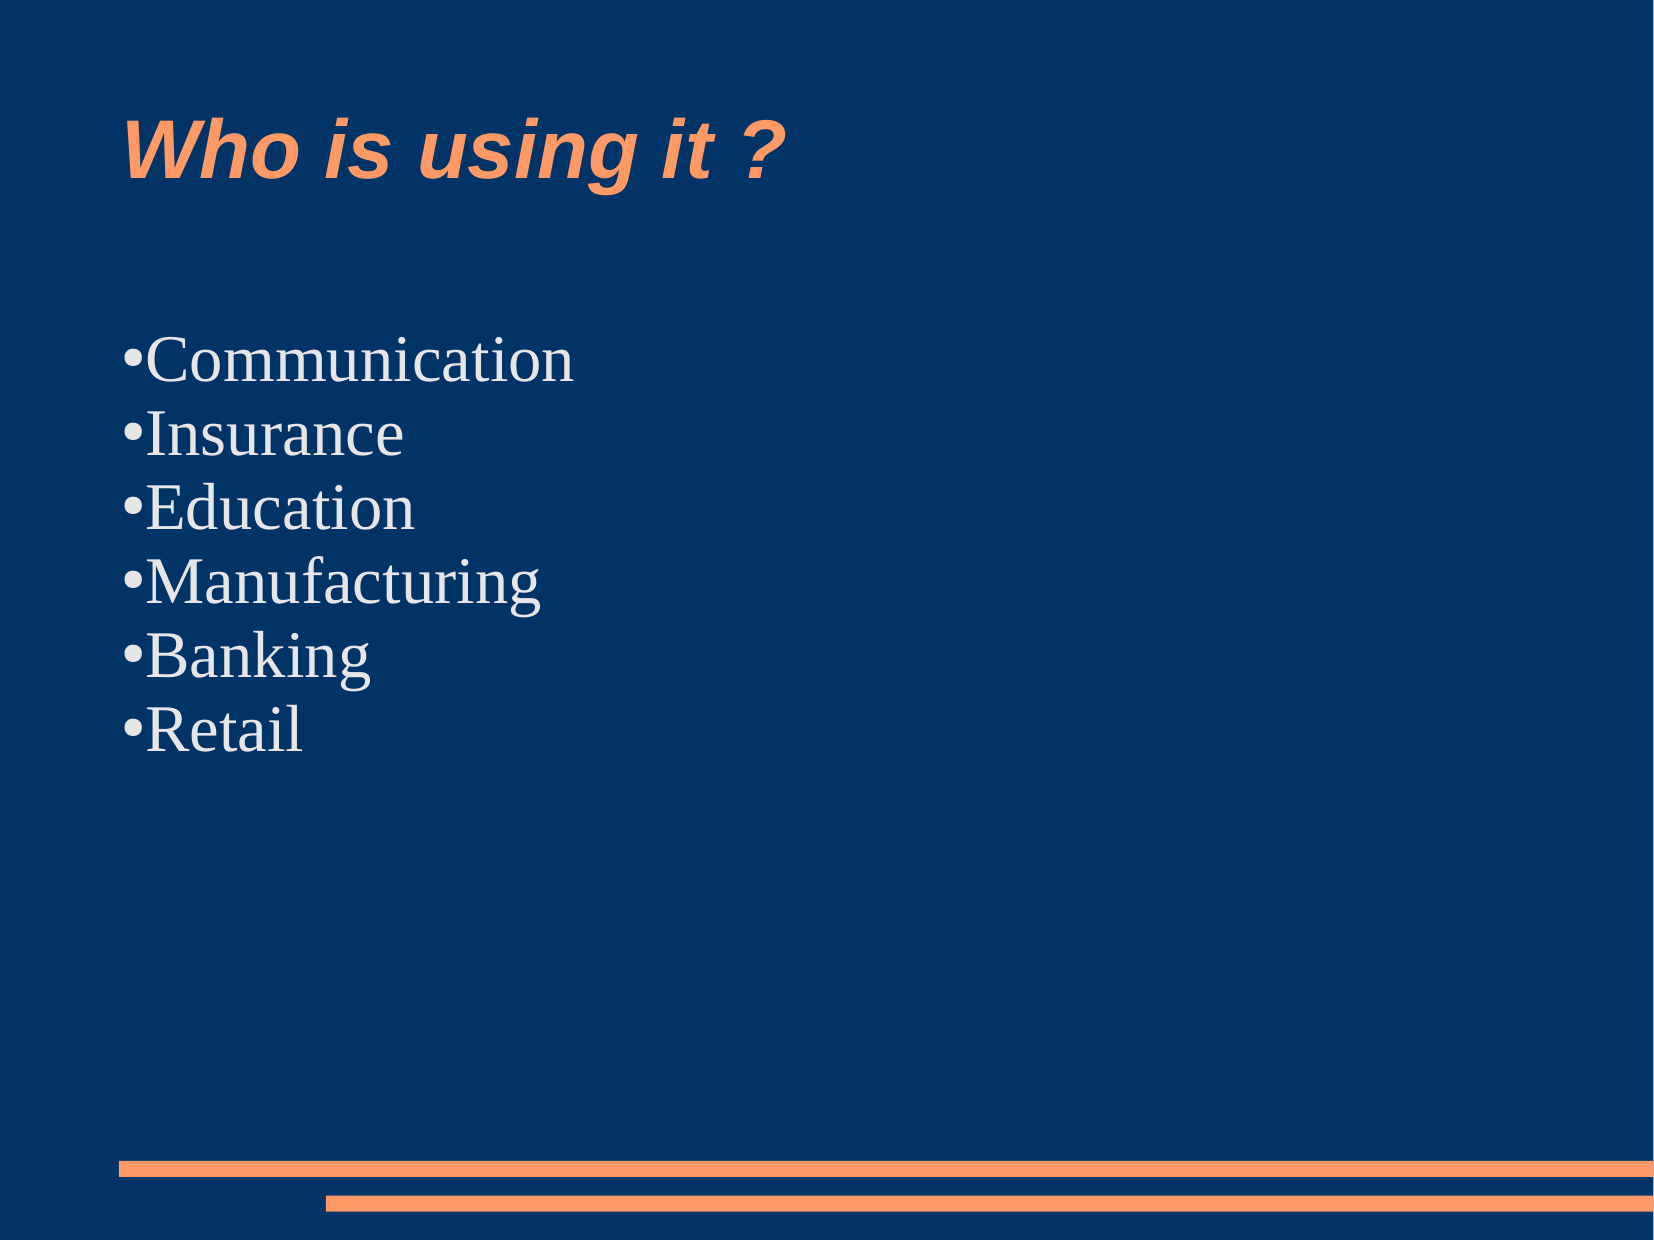

# Who is using it ?
Communication
Insurance
Education
Manufacturing
Banking
Retail